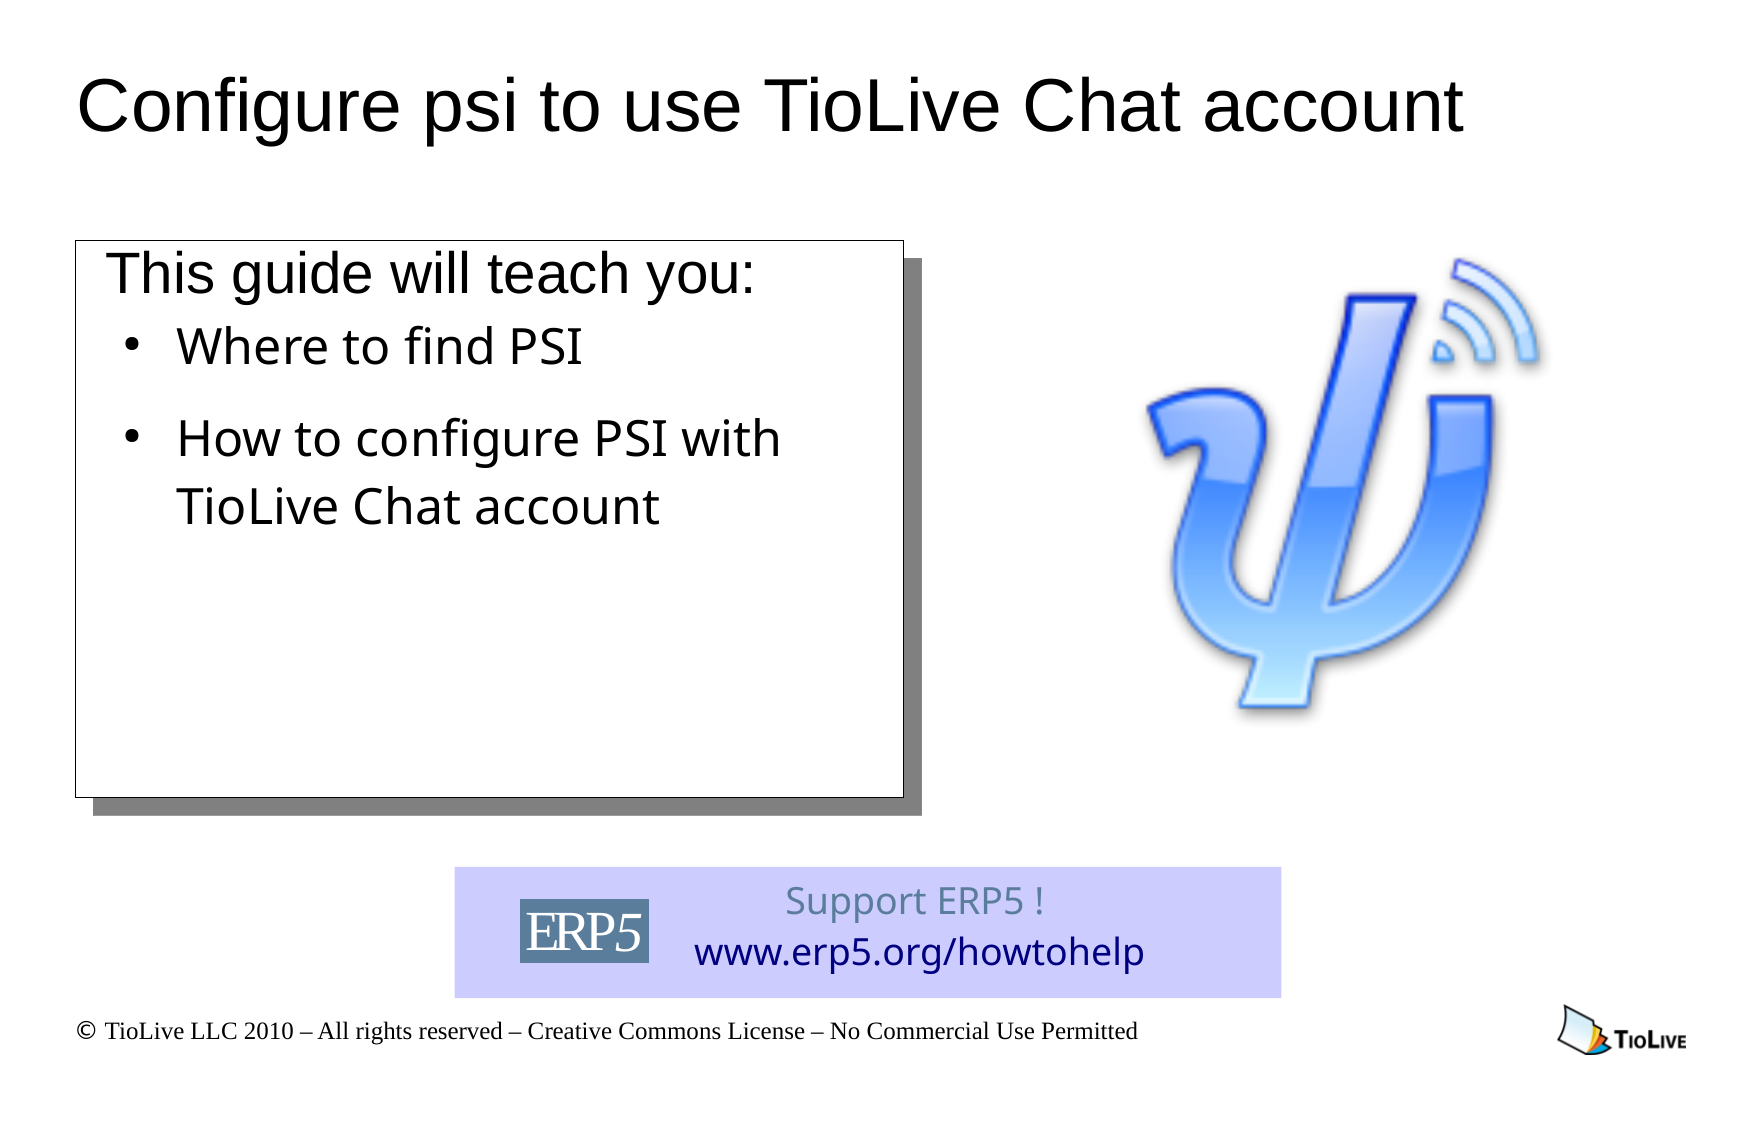

# Configure psi to use TioLive Chat account
This guide will teach you:
Where to find PSI
How to configure PSI with TioLive Chat account